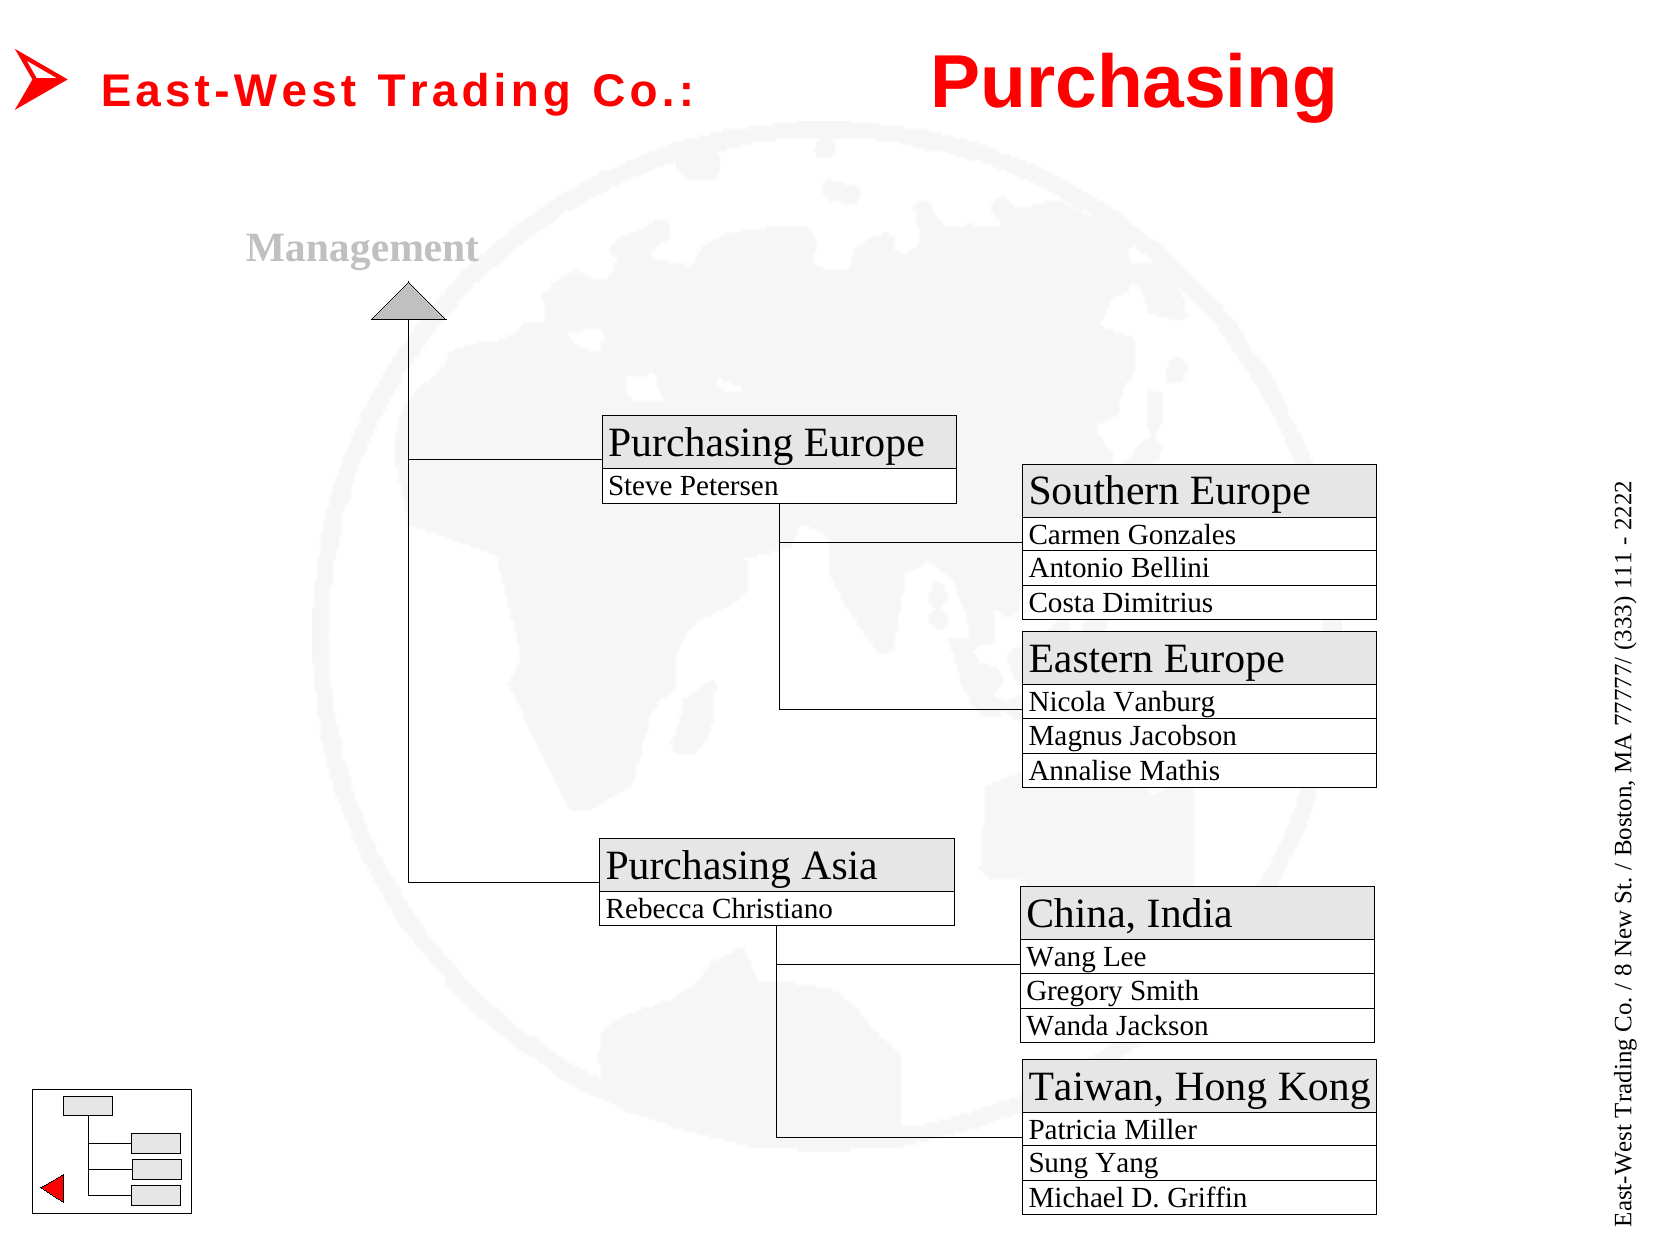

Purchasing
Management
Purchasing Europe
Steve Petersen
Southern Europe
Carmen Gonzales
Antonio Bellini
Costa Dimitrius
Eastern Europe
Nicola Vanburg
Magnus Jacobson
Annalise Mathis
Purchasing Asia
Rebecca Christiano
China, India
Wang Lee
Gregory Smith
Wanda Jackson
Taiwan, Hong Kong
Patricia Miller
Sung Yang
Michael D. Griffin